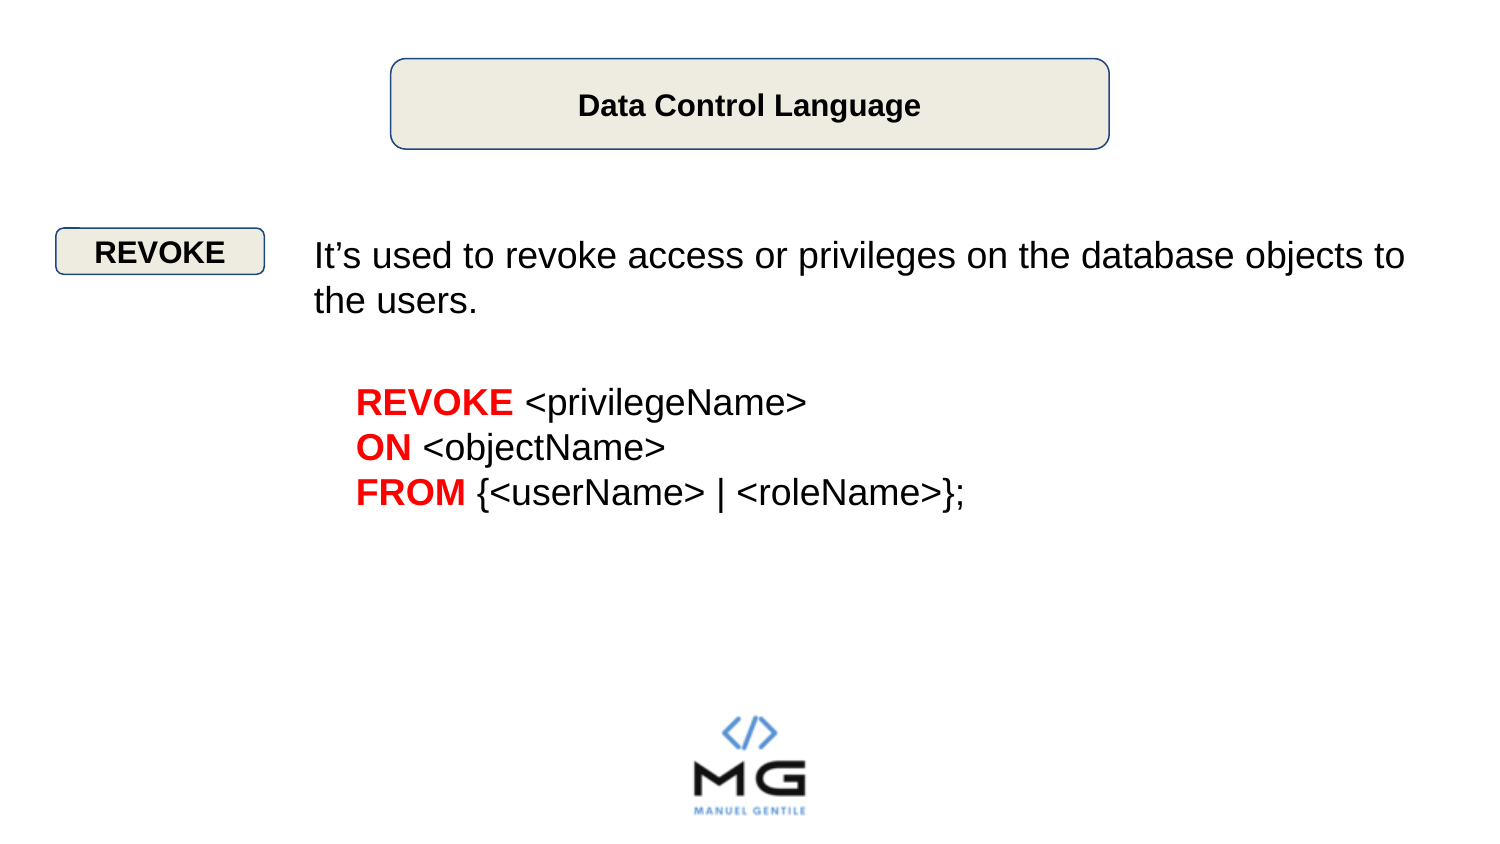

Data Control Language
It’s used to revoke access or privileges on the database objects to the users.
REVOKE
REVOKE <privilegeName>
ON <objectName>
FROM {<userName> | <roleName>};